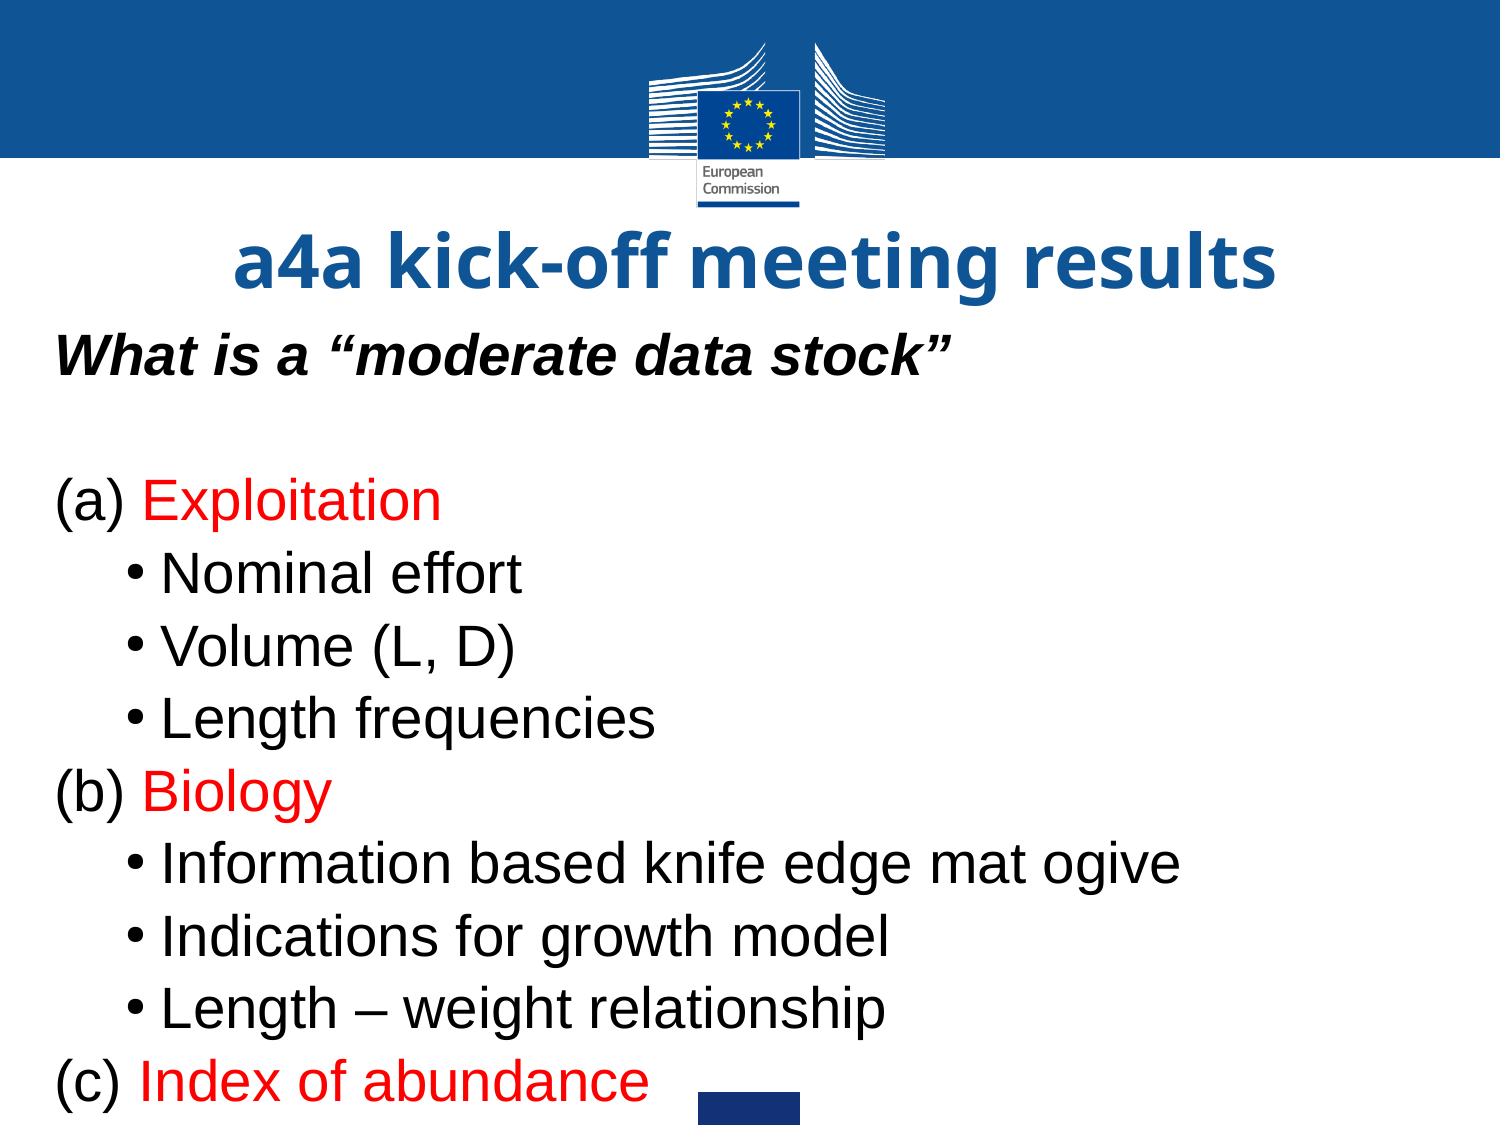

# a4a kick-off meeting results
What is a “moderate data stock”
 Exploitation
Nominal effort
Volume (L, D)
Length frequencies
 Biology
Information based knife edge mat ogive
Indications for growth model
Length – weight relationship
 Index of abundance